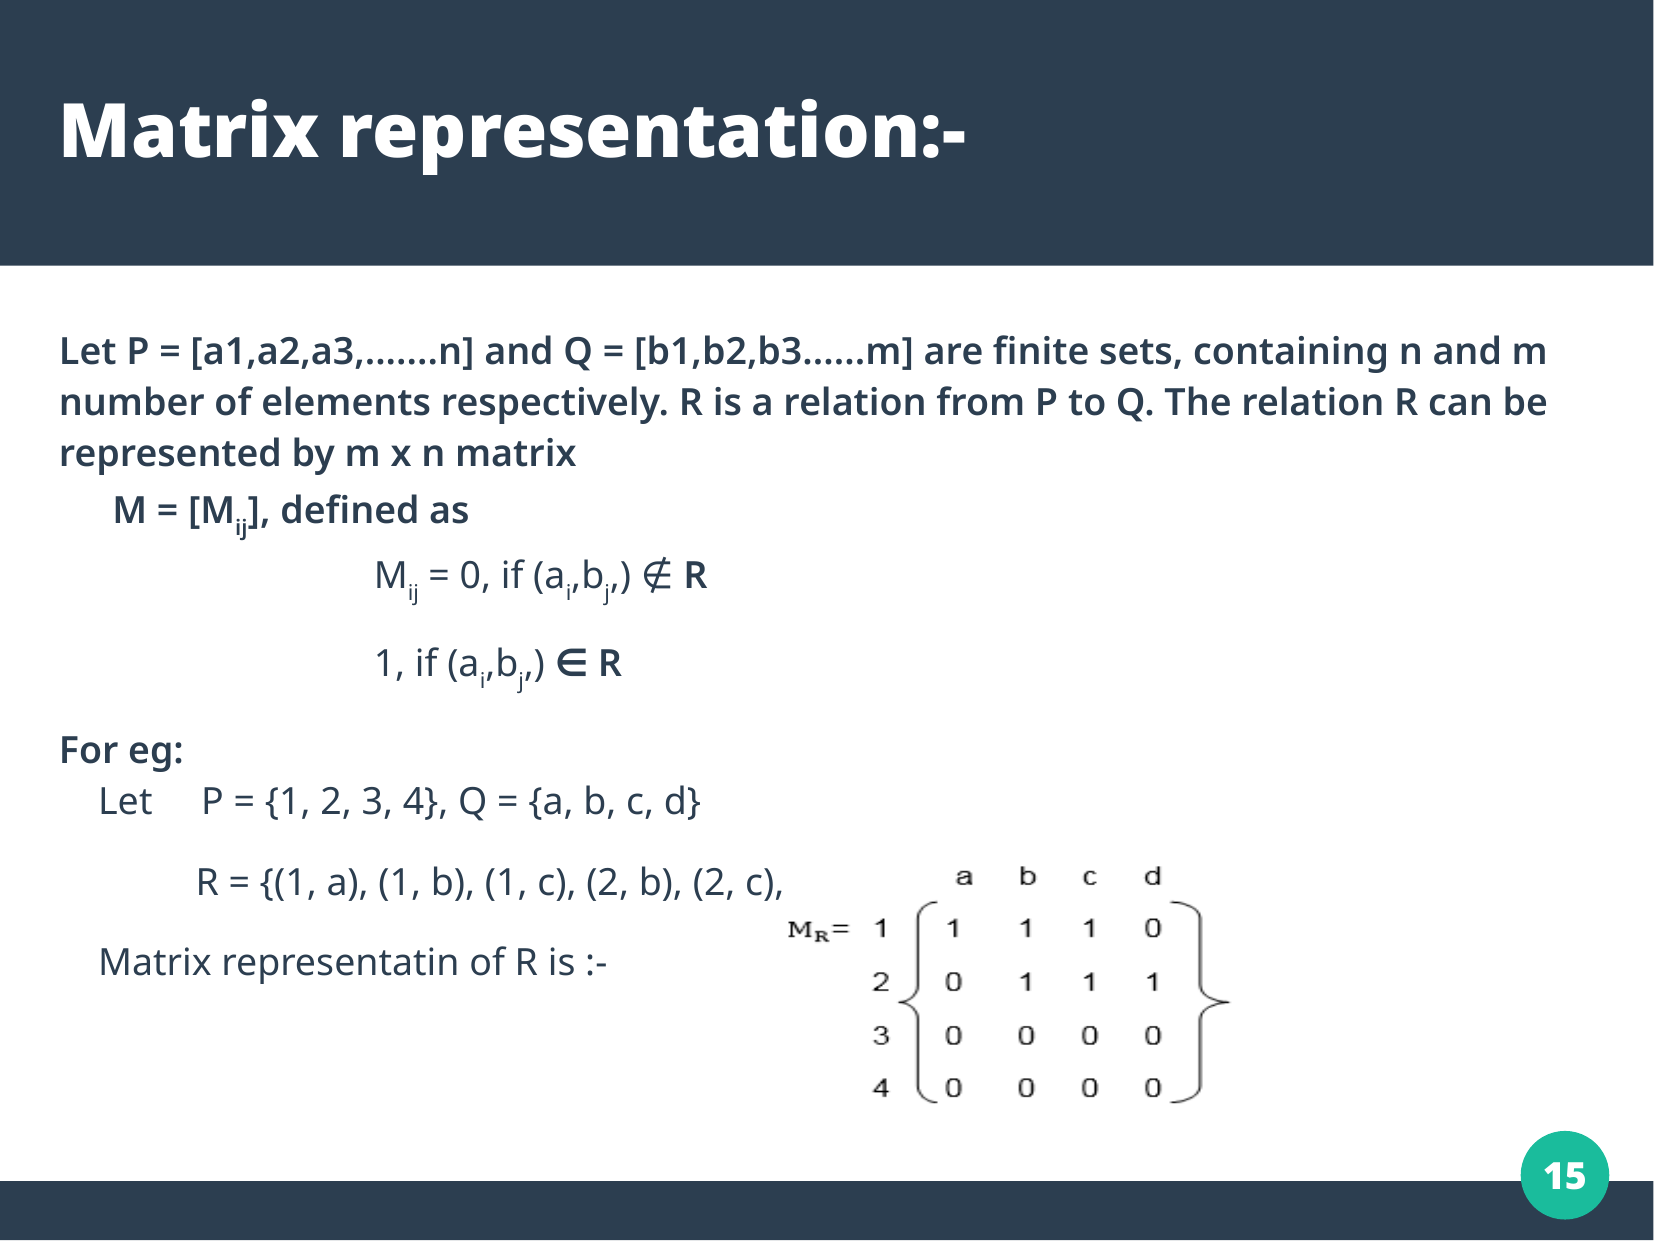

# Matrix representation:-
Let P = [a1,a2,a3,.......n] and Q = [b1,b2,b3......m] are finite sets, containing n and m number of elements respectively. R is a relation from P to Q. The relation R can be represented by m x n matrix
M = [Mij], defined as
 				 Mij = 0, if (ai,bj,) ∉ R
 			 1, if (ai,bj,) ∈ R
For eg:
 Let P = {1, 2, 3, 4}, Q = {a, b, c, d}
 R = {(1, a), (1, b), (1, c), (2, b), (2, c), (2, d)}.
 Matrix representatin of R is :-
15